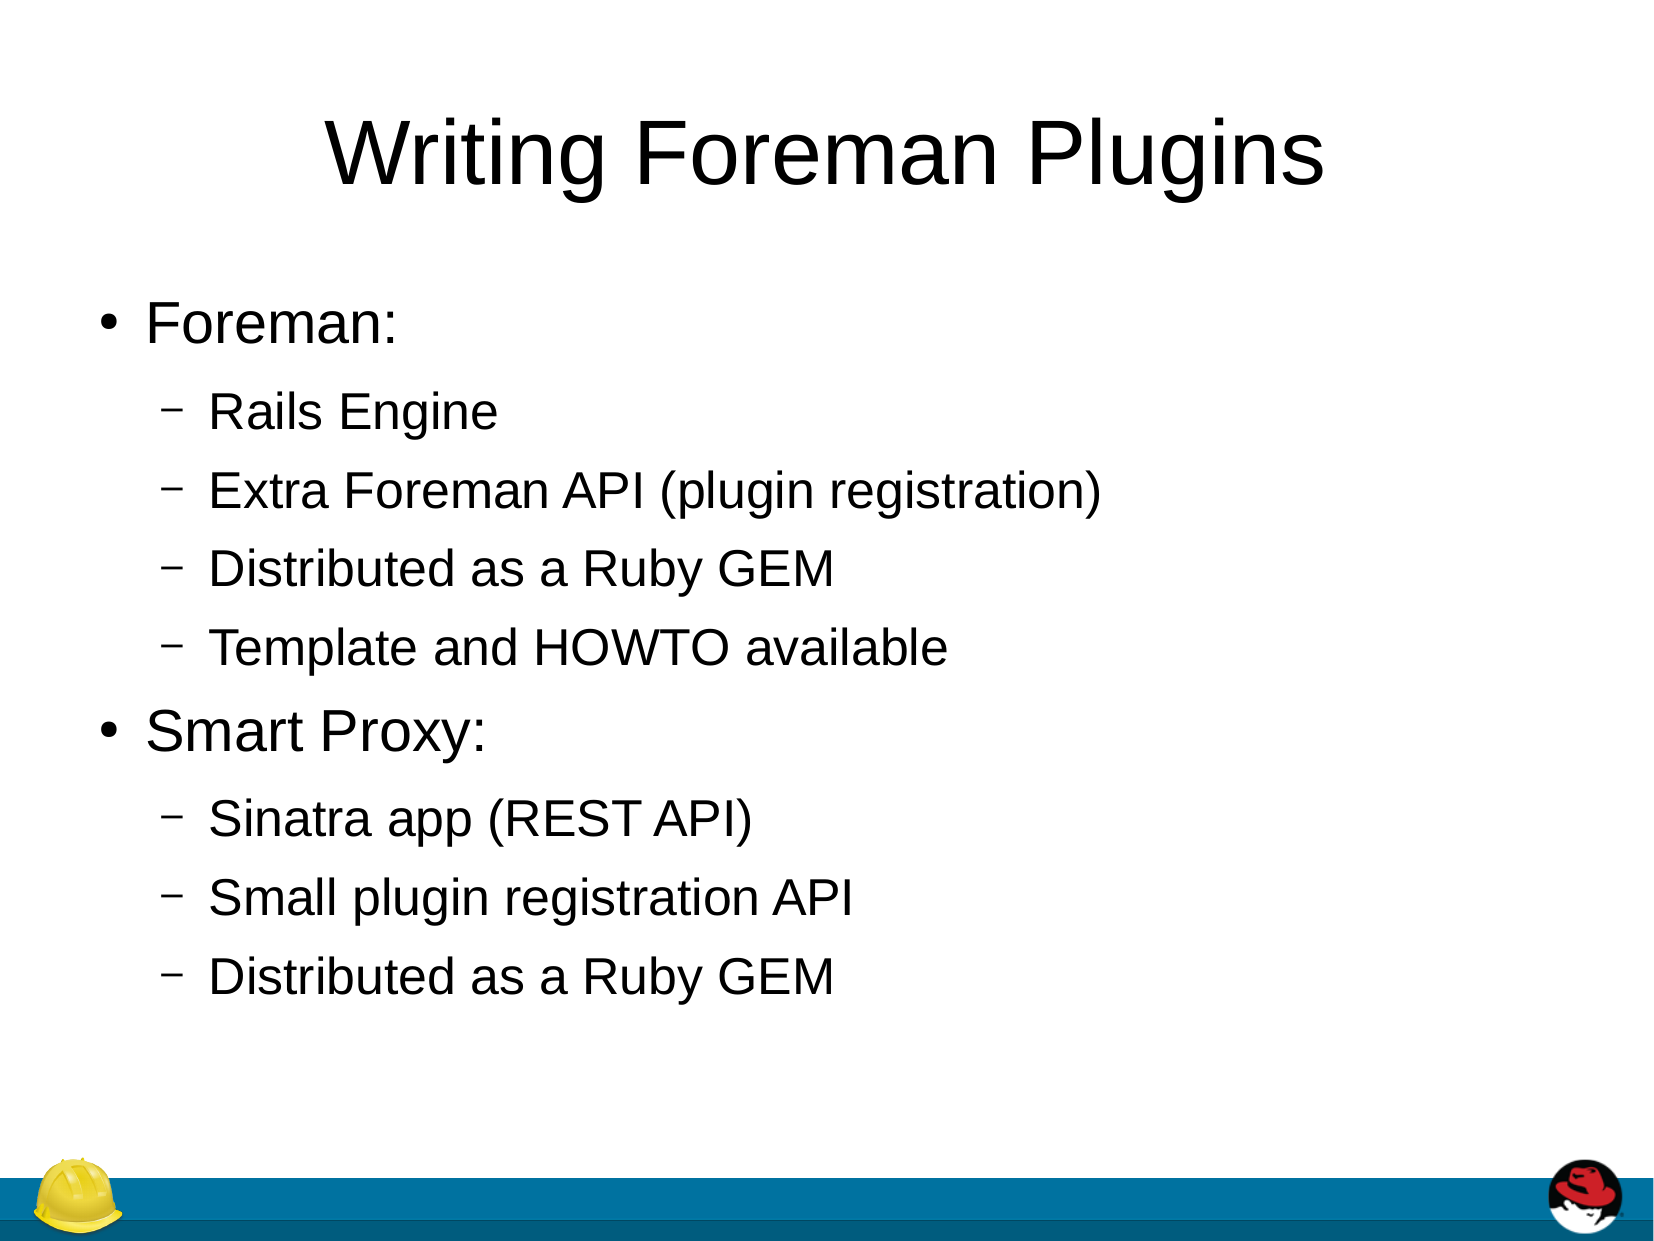

# Writing Foreman Plugins
Foreman:
Rails Engine
Extra Foreman API (plugin registration)
Distributed as a Ruby GEM
Template and HOWTO available
Smart Proxy:
Sinatra app (REST API)
Small plugin registration API
Distributed as a Ruby GEM